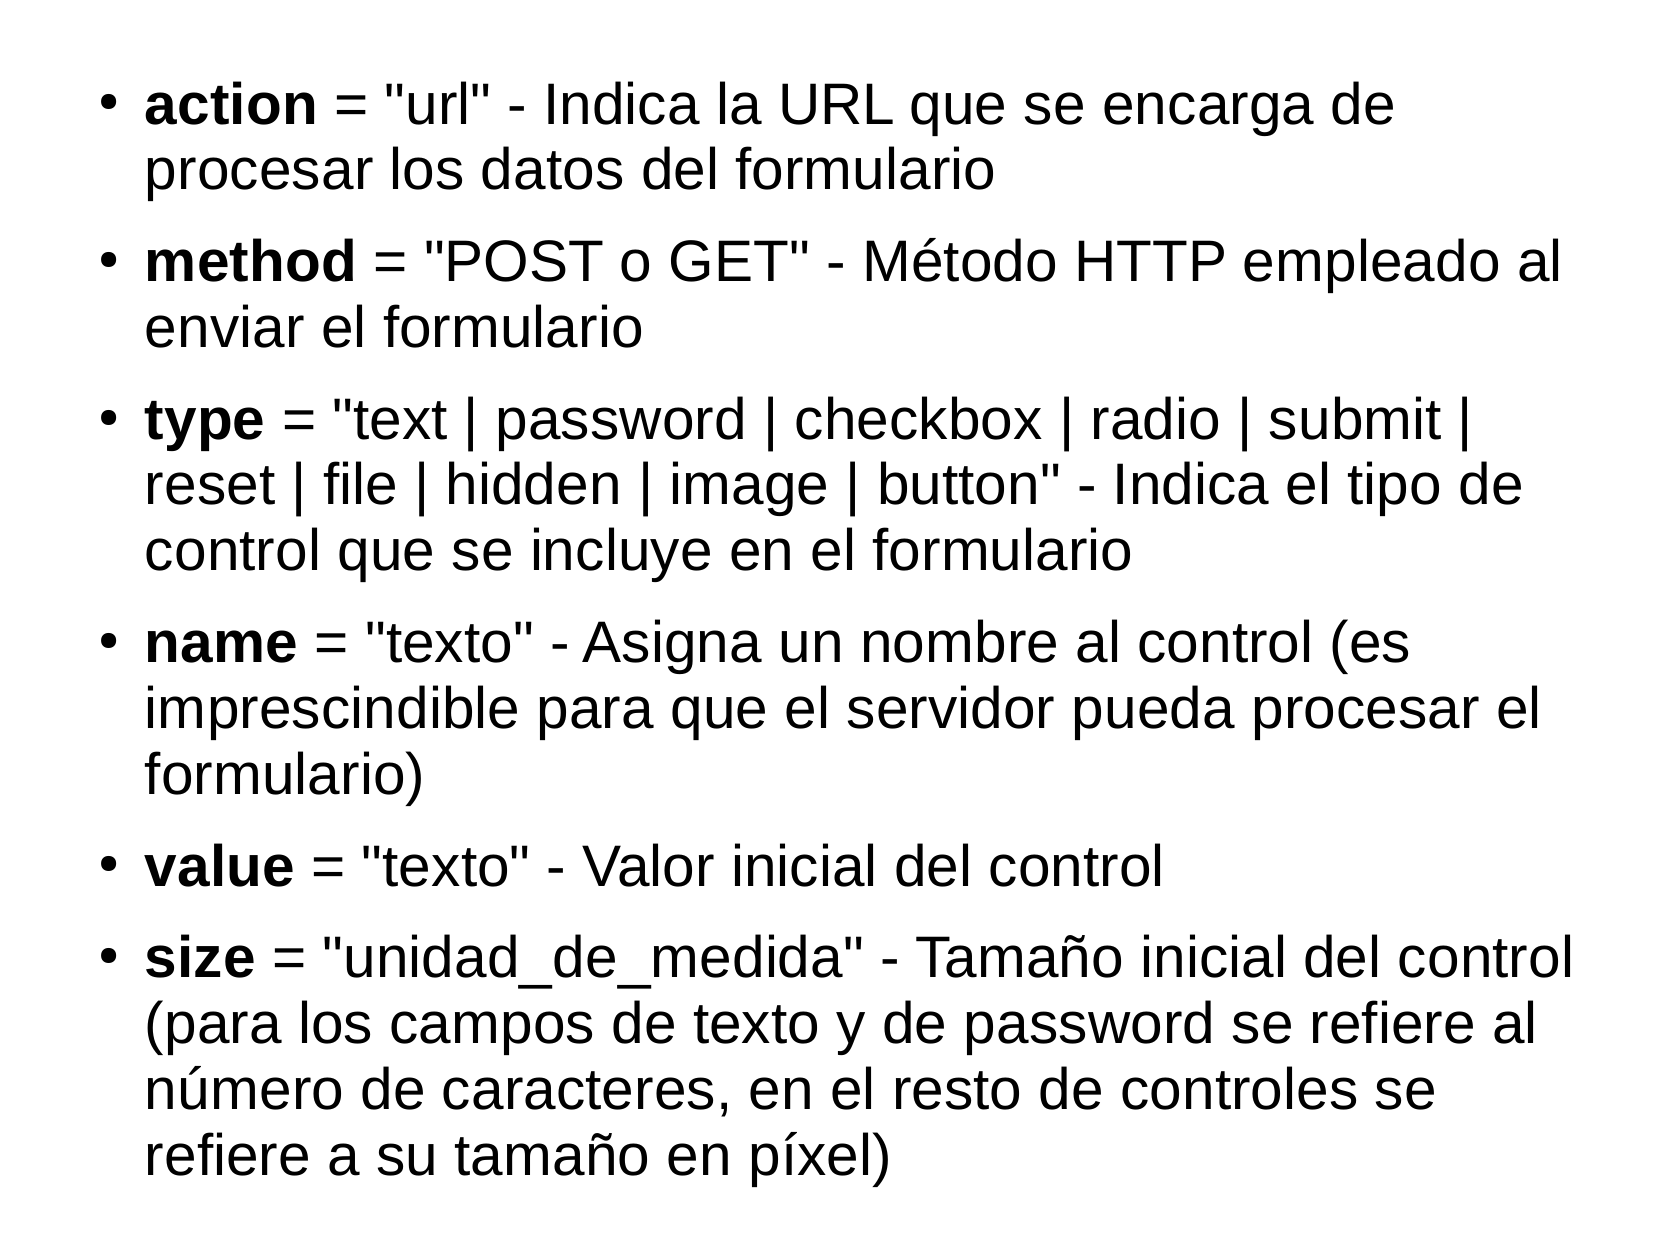

# action = "url" - Indica la URL que se encarga de procesar los datos del formulario
method = "POST o GET" - Método HTTP empleado al enviar el formulario
type = "text | password | checkbox | radio | submit | reset | file | hidden | image | button" - Indica el tipo de control que se incluye en el formulario
name = "texto" - Asigna un nombre al control (es imprescindible para que el servidor pueda procesar el formulario)
value = "texto" - Valor inicial del control
size = "unidad_de_medida" - Tamaño inicial del control (para los campos de texto y de password se refiere al número de caracteres, en el resto de controles se refiere a su tamaño en píxel)